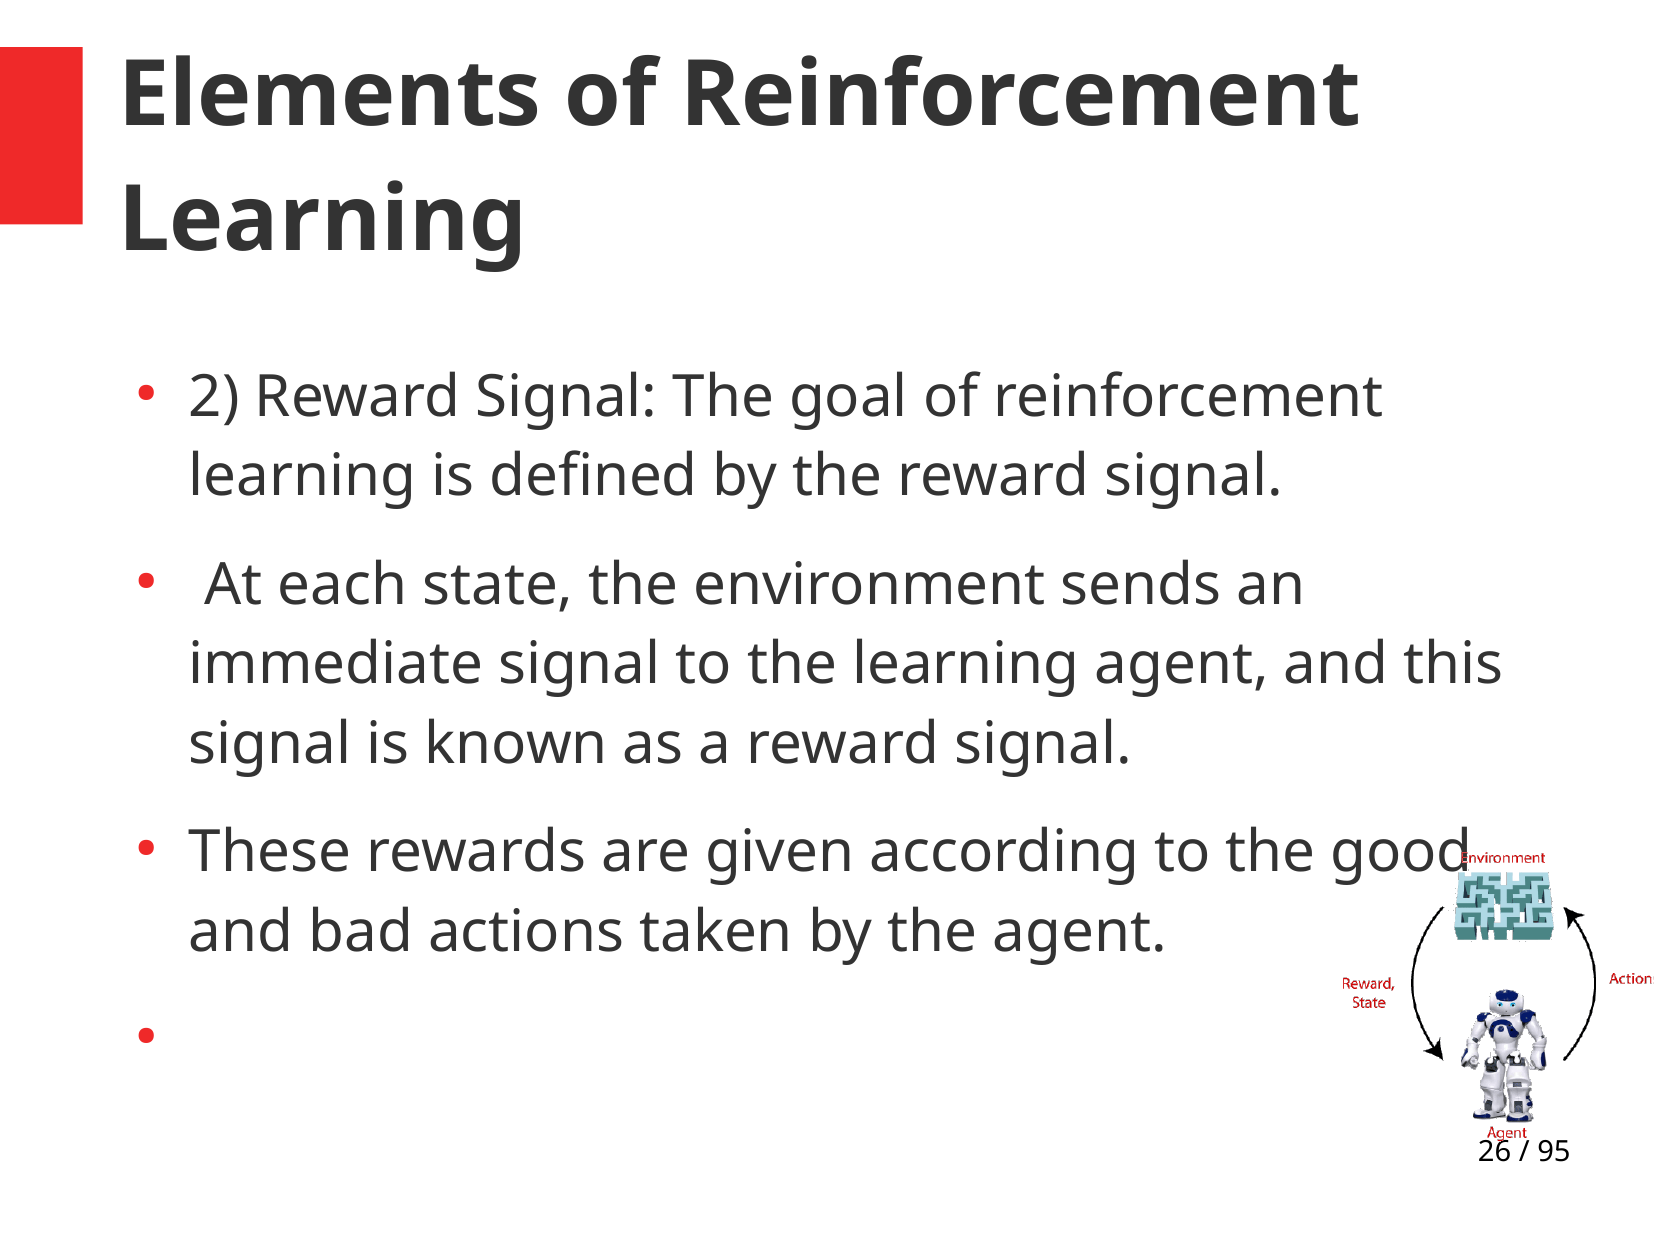

# Elements of Reinforcement Learning
2) Reward Signal: The goal of reinforcement learning is defined by the reward signal.
 At each state, the environment sends an immediate signal to the learning agent, and this signal is known as a reward signal.
These rewards are given according to the good and bad actions taken by the agent.
26